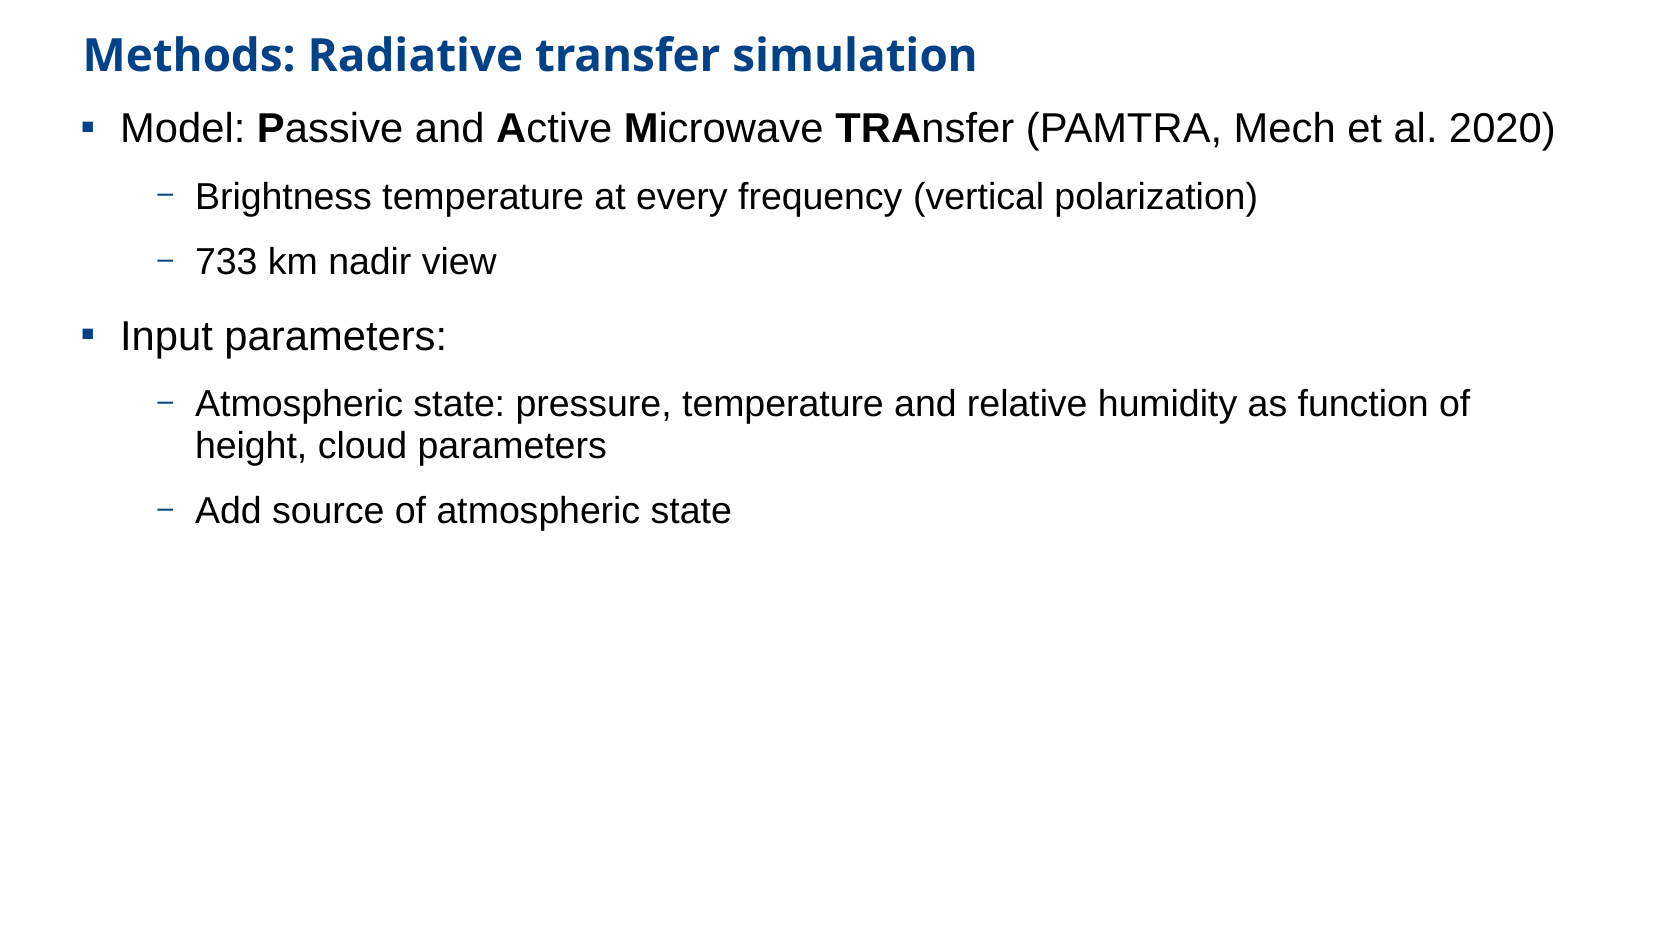

# Methods: Radiative transfer simulation
Model: Passive and Active Microwave TRAnsfer (PAMTRA, Mech et al. 2020)
Brightness temperature at every frequency (vertical polarization)
733 km nadir view
Input parameters:
Atmospheric state: pressure, temperature and relative humidity as function of height, cloud parameters
Add source of atmospheric state